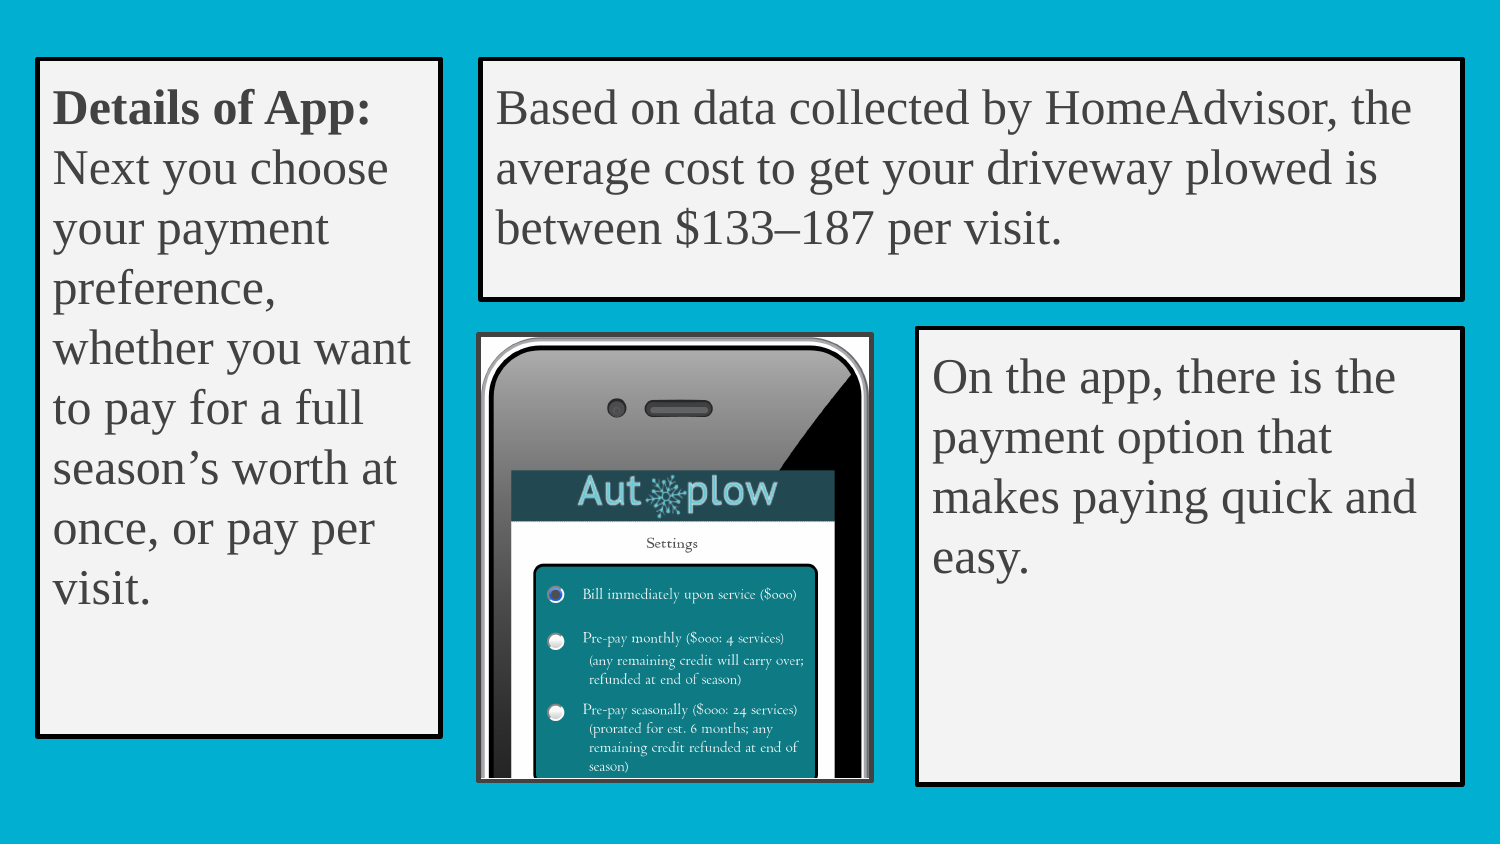

# Details of App: Next you choose your payment preference, whether you want to pay for a full season’s worth at once, or pay per visit.
Based on data collected by HomeAdvisor, the average cost to get your driveway plowed is between $133–187 per visit.
On the app, there is the payment option that makes paying quick and easy.